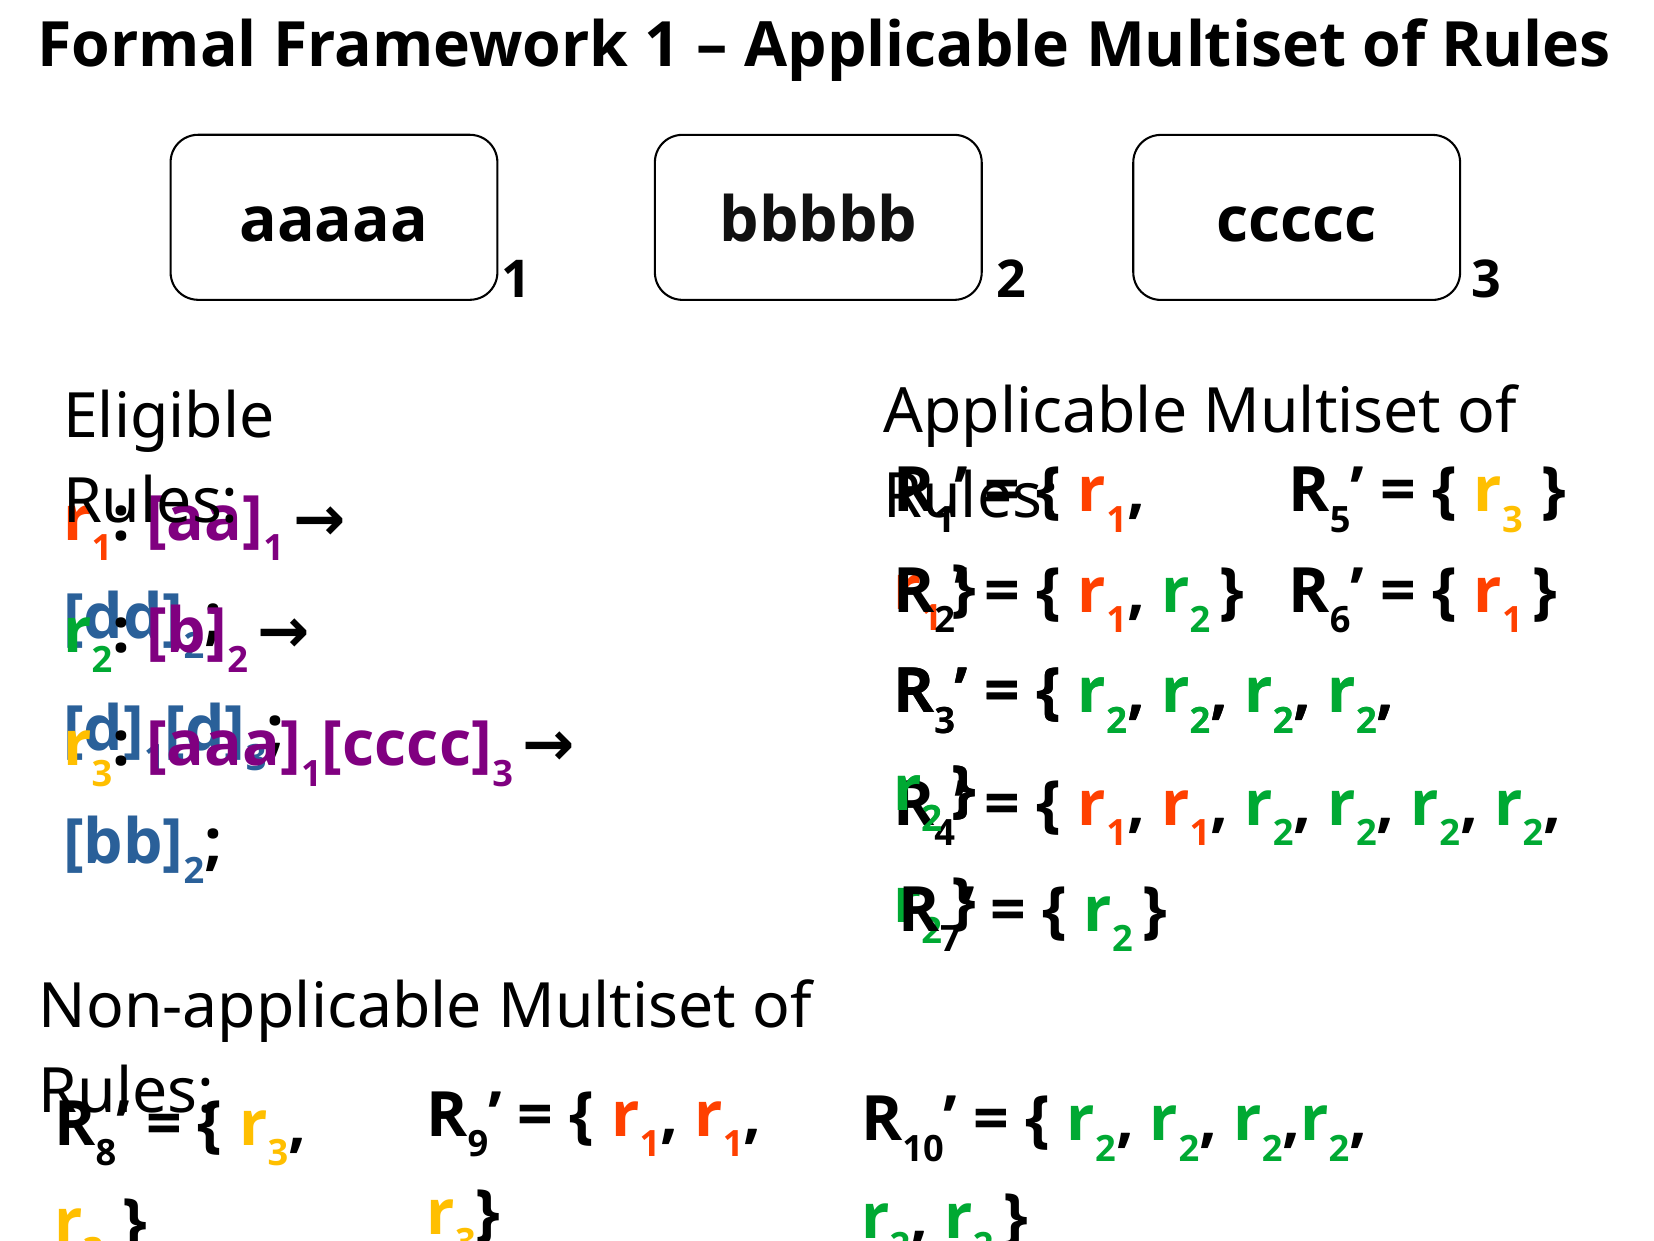

# Formal Framework 1 – Applicable Multiset of Rules
aaaaa
bbbbb
ccccc
1
2
3
Applicable Multiset of Rules:
Eligible Rules:
R1’ = { r1, r1 }
R5’ = { r3 }
r1: [aa]1 → [dd]2;
R2’ = { r1, r2 }
R6’ = { r1 }
r2: [b]2 → [d]1[d]3;
R3’ = { r2, r2, r2, r2, r2 }
R3’ = { r2, r2, r2, r2, r2 }
r3: [aaa]1[cccc]3 → [bb]2;
R4’ = { r1, r1, r2, r2, r2, r2, r2 }
R7’ = { r2 }
Non-applicable Multiset of Rules:
R9’ = { r1, r1, r3}
R10’ = { r2, r2, r2,r2, r2, r2 }
R8’ = { r3, r3 }